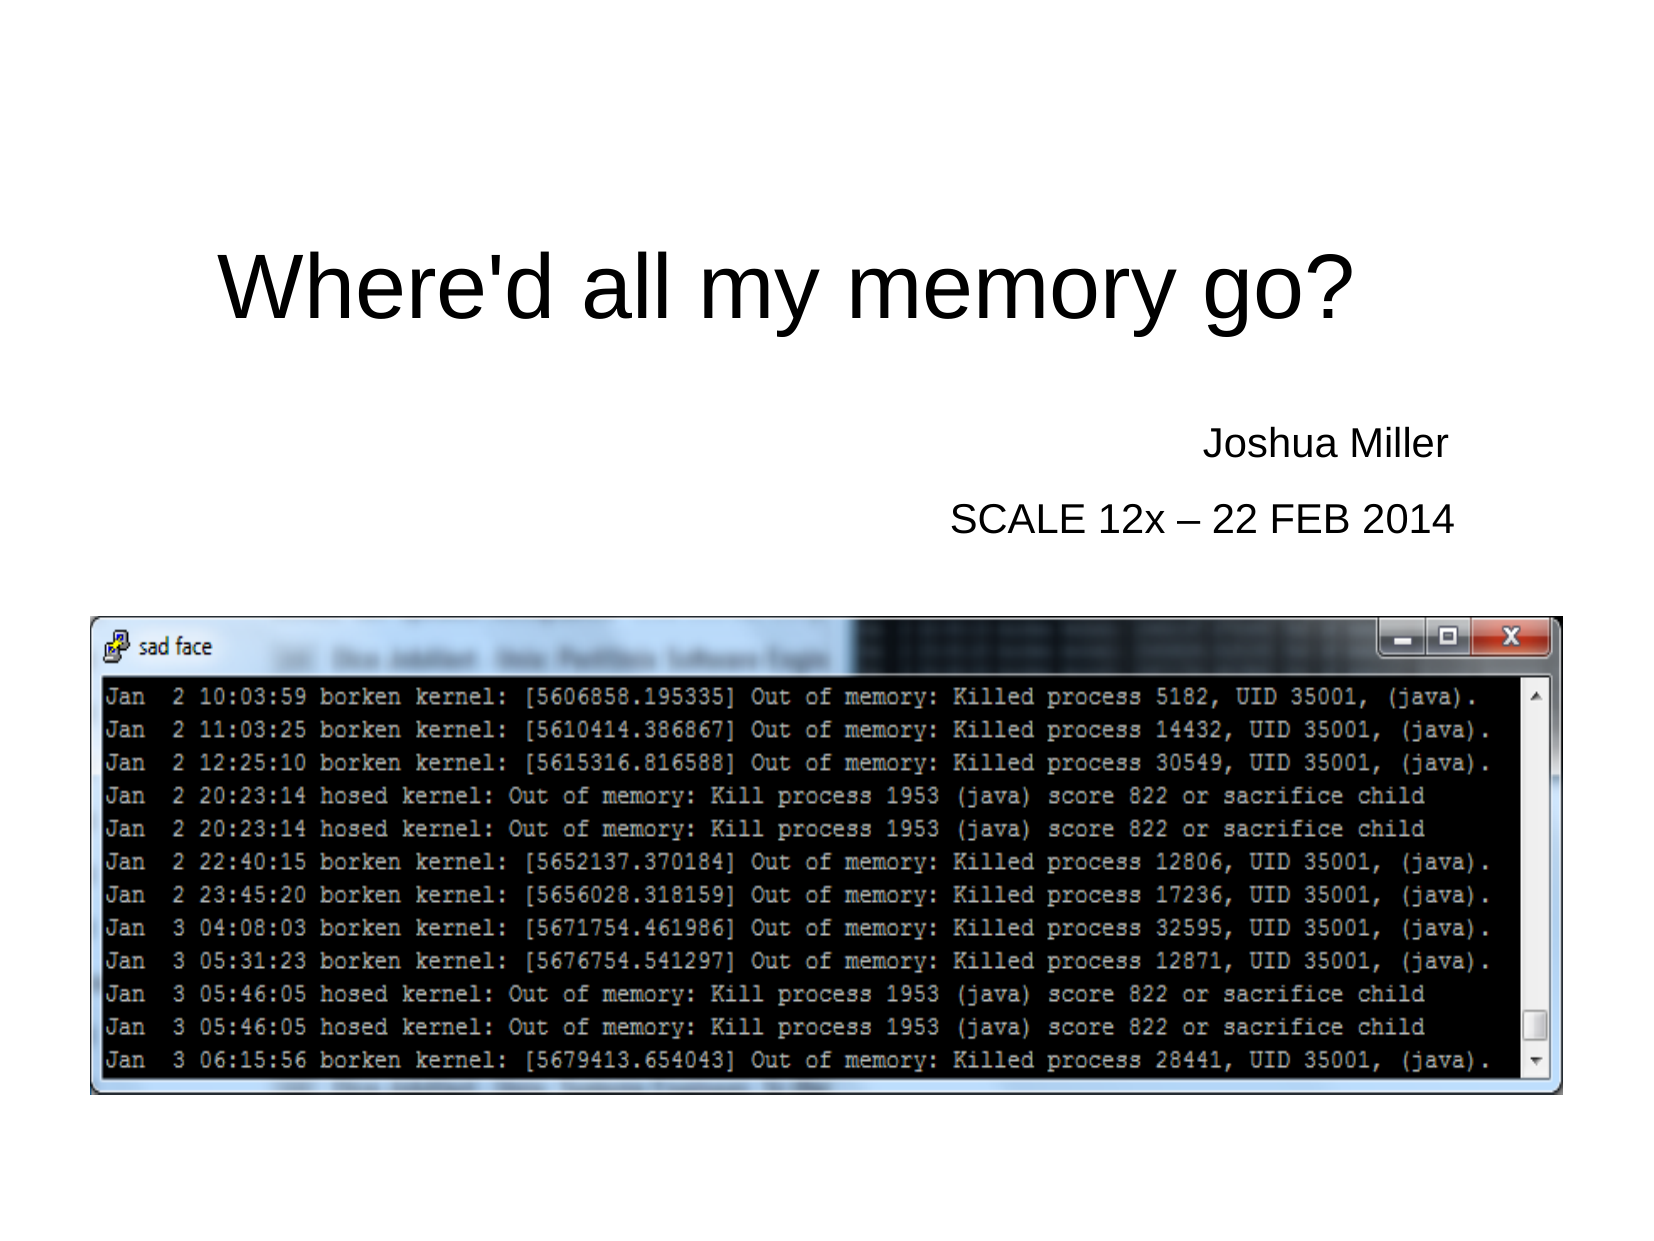

# Where'd all my memory go?
Joshua Miller
 SCALE 12x – 22 FEB 2014